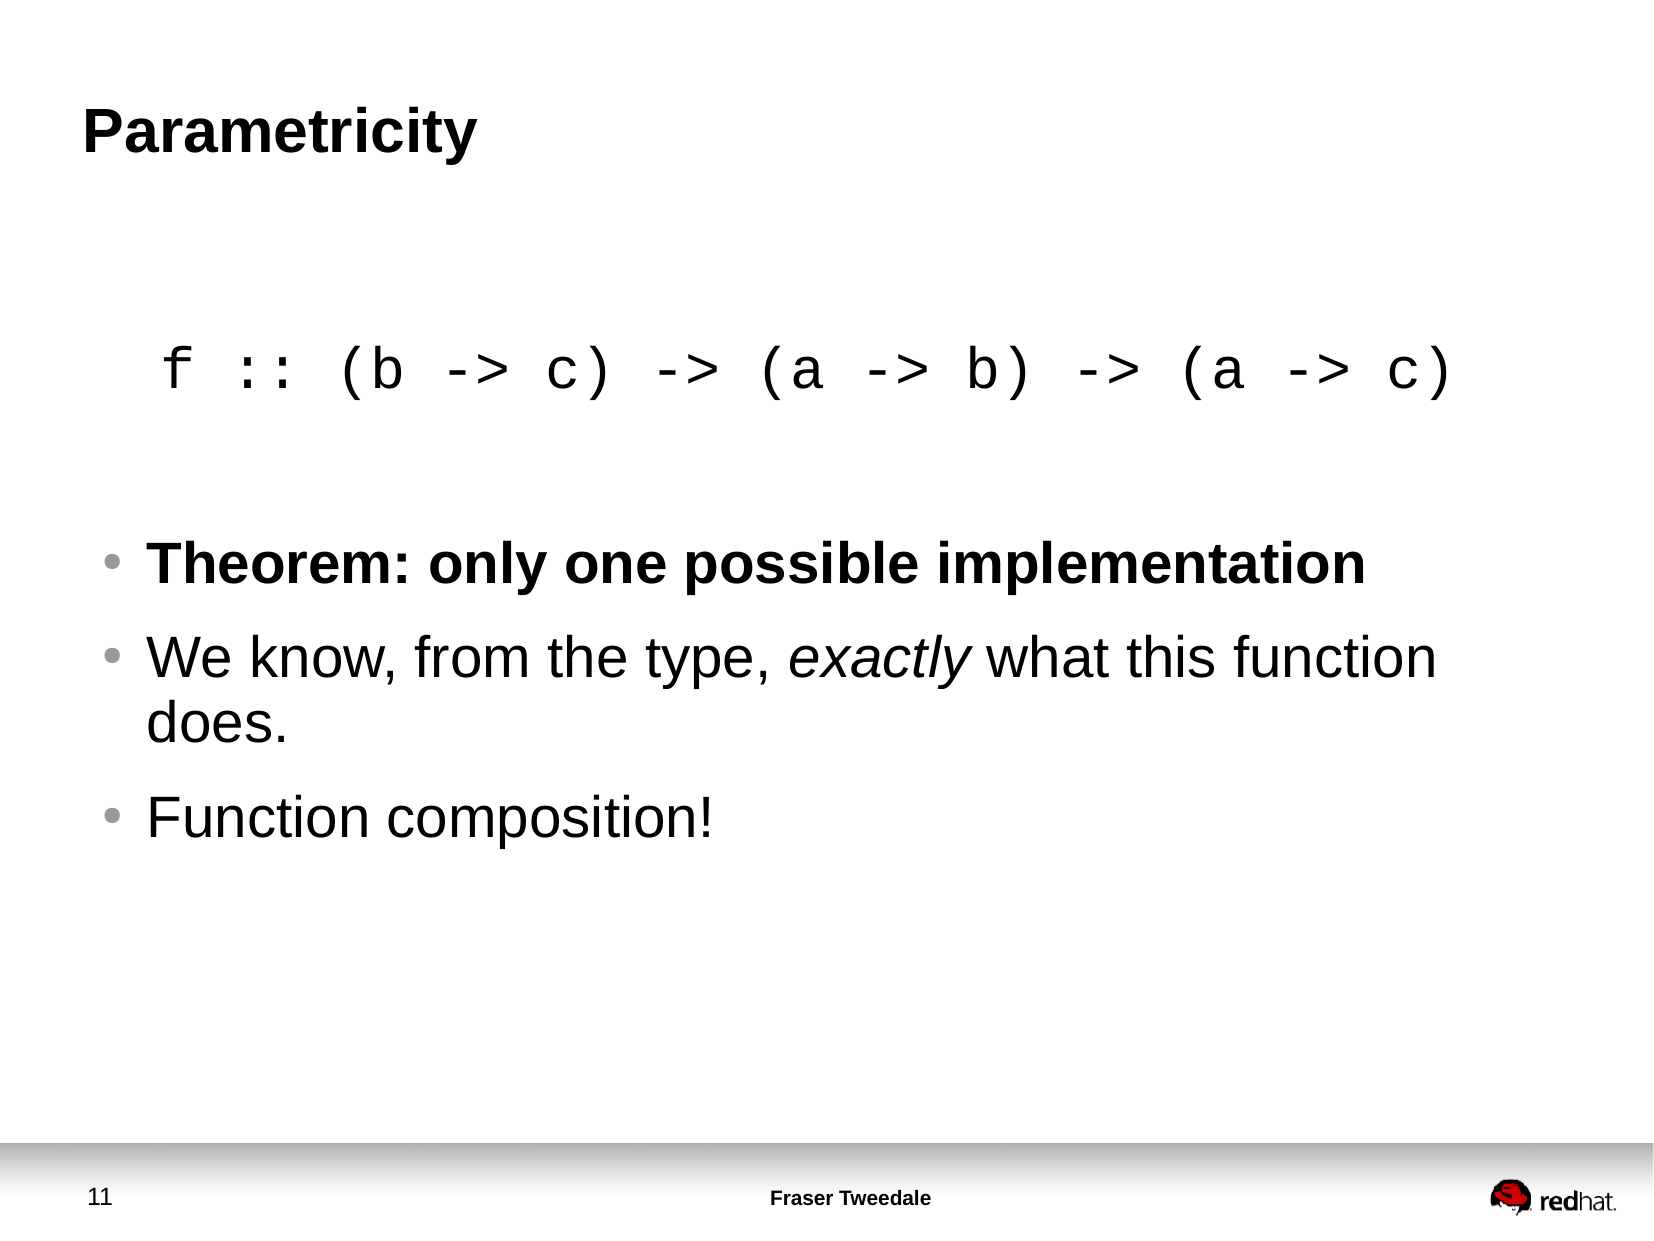

# Parametricity
f :: (b -> c) -> (a -> b) -> (a -> c)
Theorem: only one possible implementation
We know, from the type, exactly what this function does.
Function composition!